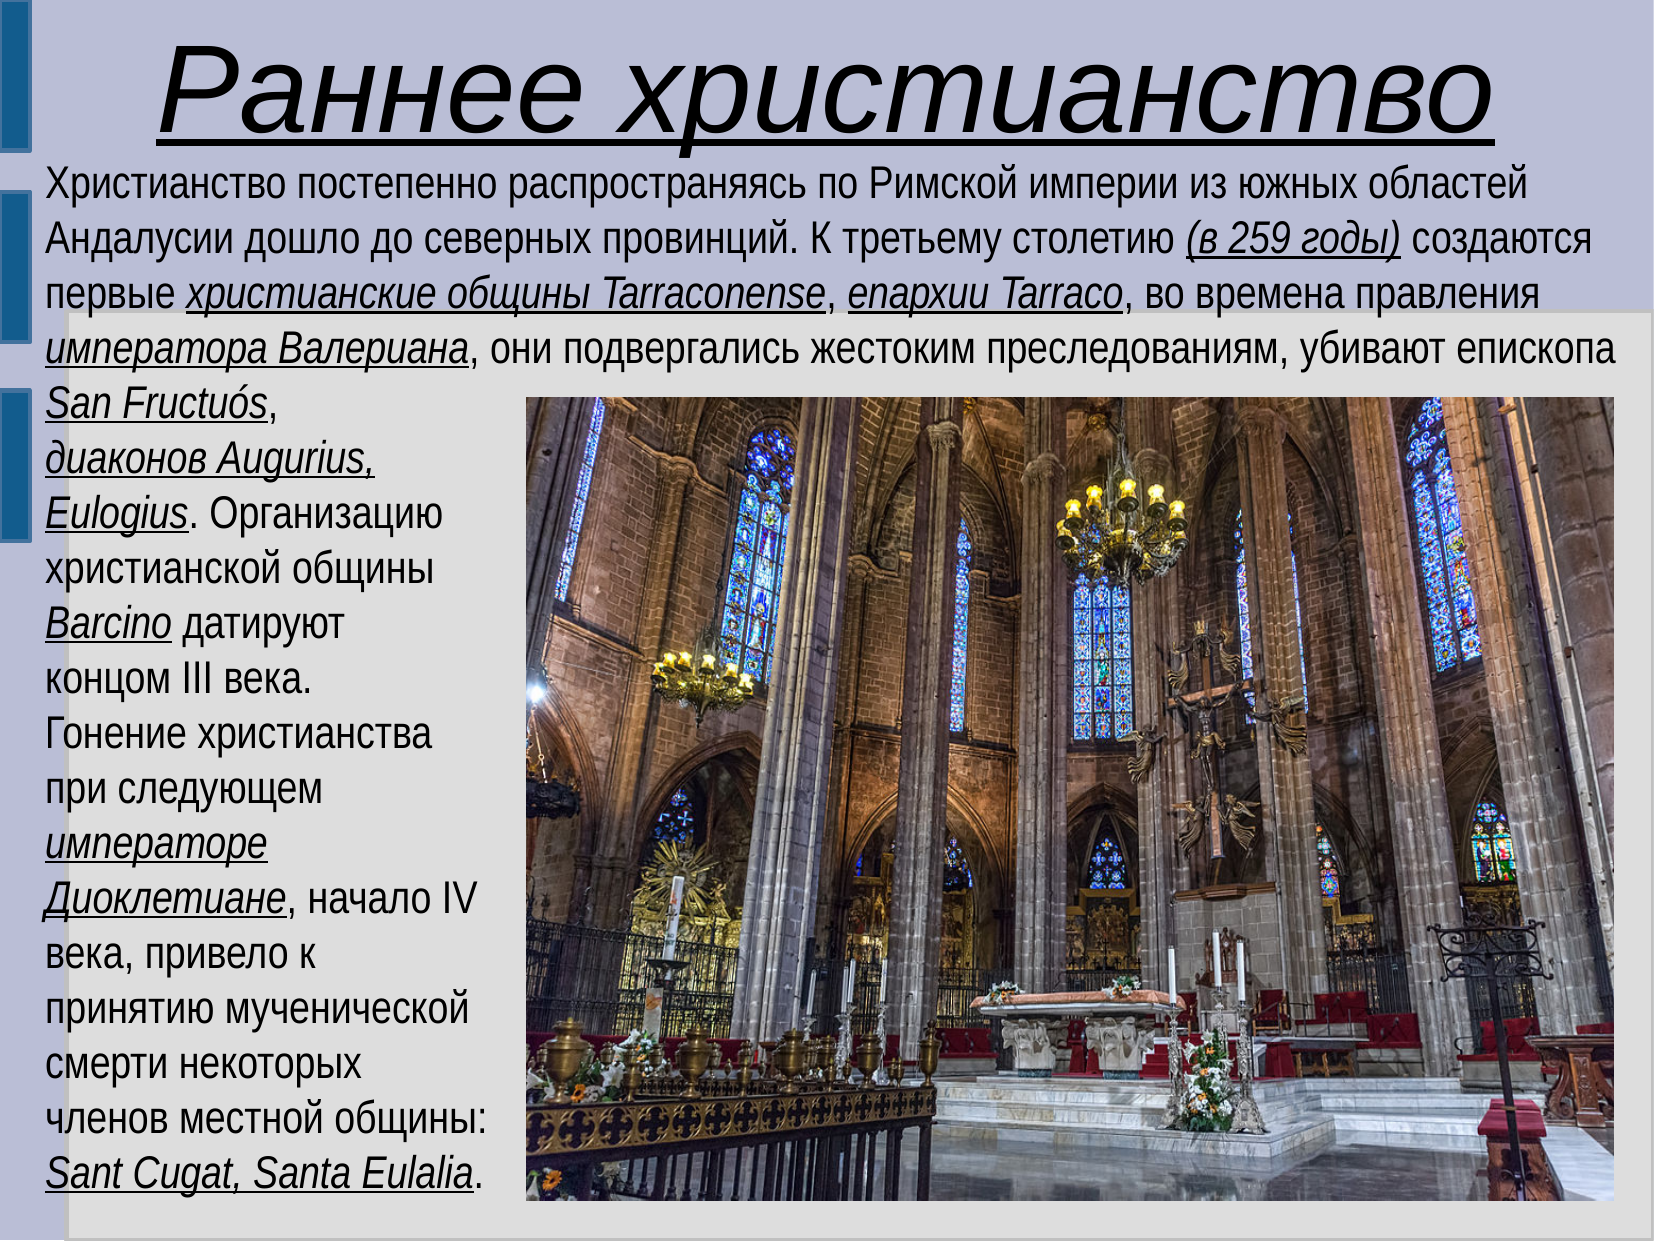

Раннее христианство
Христианство постепенно распространяясь по Римской империи из южных областей
Андалусии дошло до северных провинций. К третьему столетию (в 259 годы) создаются
первые христианские общины Tarraconense, епархии Tarraco, во времена правления
императора Валериана, они подвергались жестоким преследованиям, убивают епископа
San Fructuós,
диаконов Augurius,
Eulogius. Организацию
христианской общины
Barcino датируют
концом III века.
Гонение христианства
при следующем
императоре
Диоклетиане, начало IV
века, привело к
принятию мученической
смерти некоторых
членов местной общины:
Sant Cugat, Santa Eulalia.